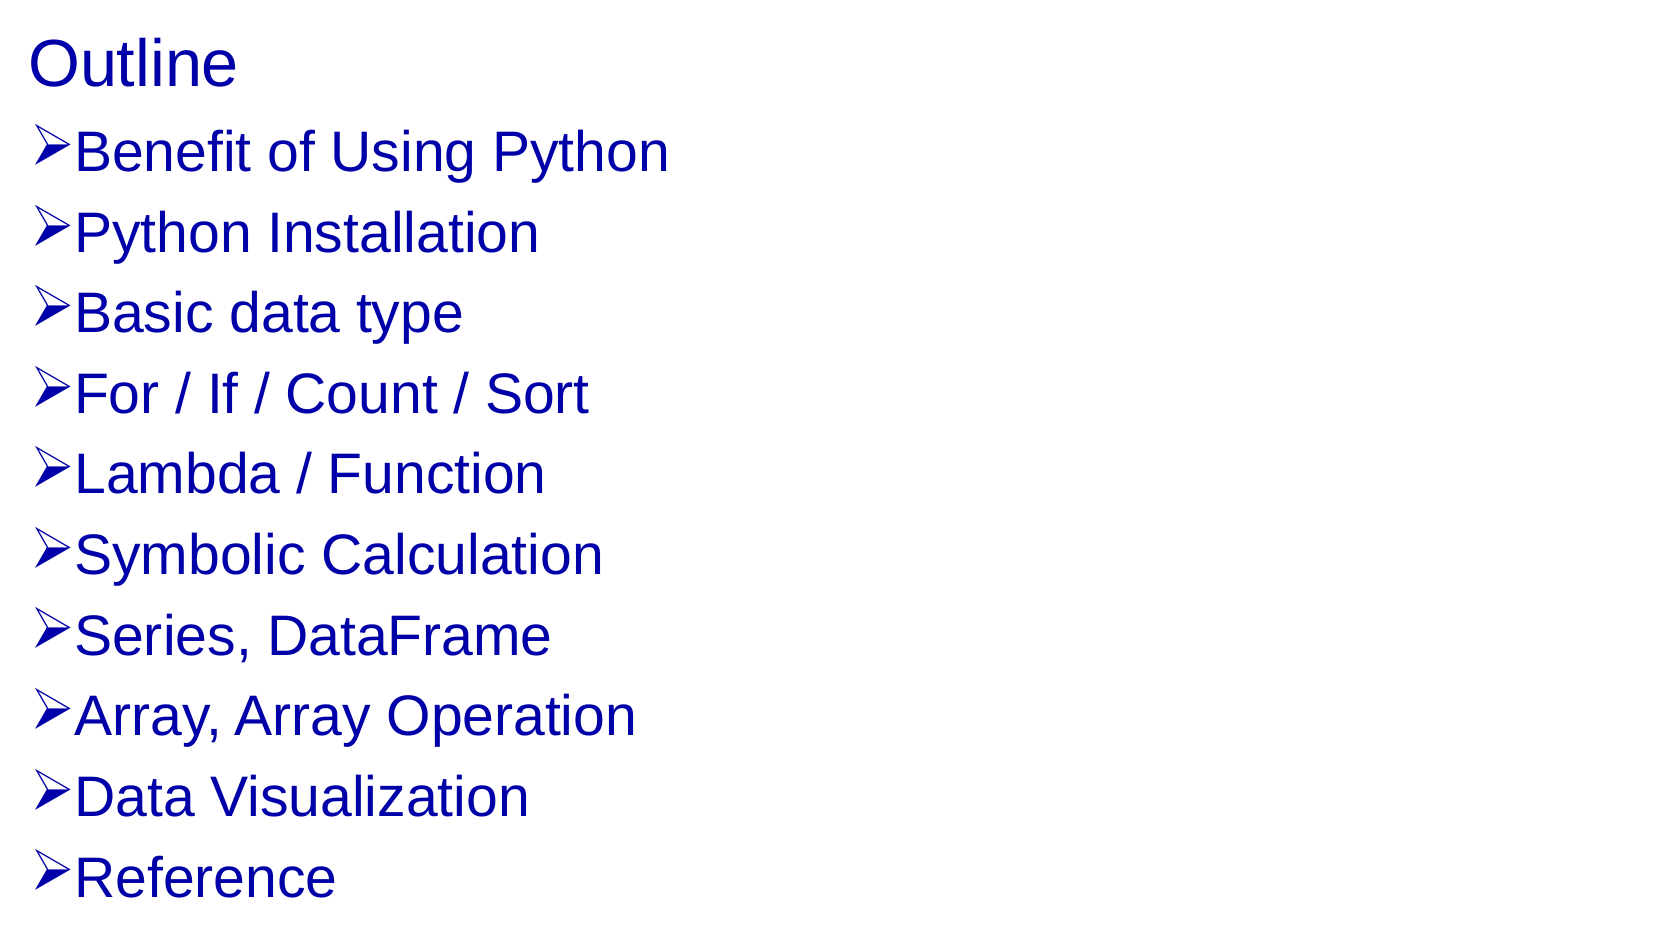

# Outline
Benefit of Using Python
Python Installation
Basic data type
For / If / Count / Sort
Lambda / Function
Symbolic Calculation
Series, DataFrame
Array, Array Operation
Data Visualization
Reference